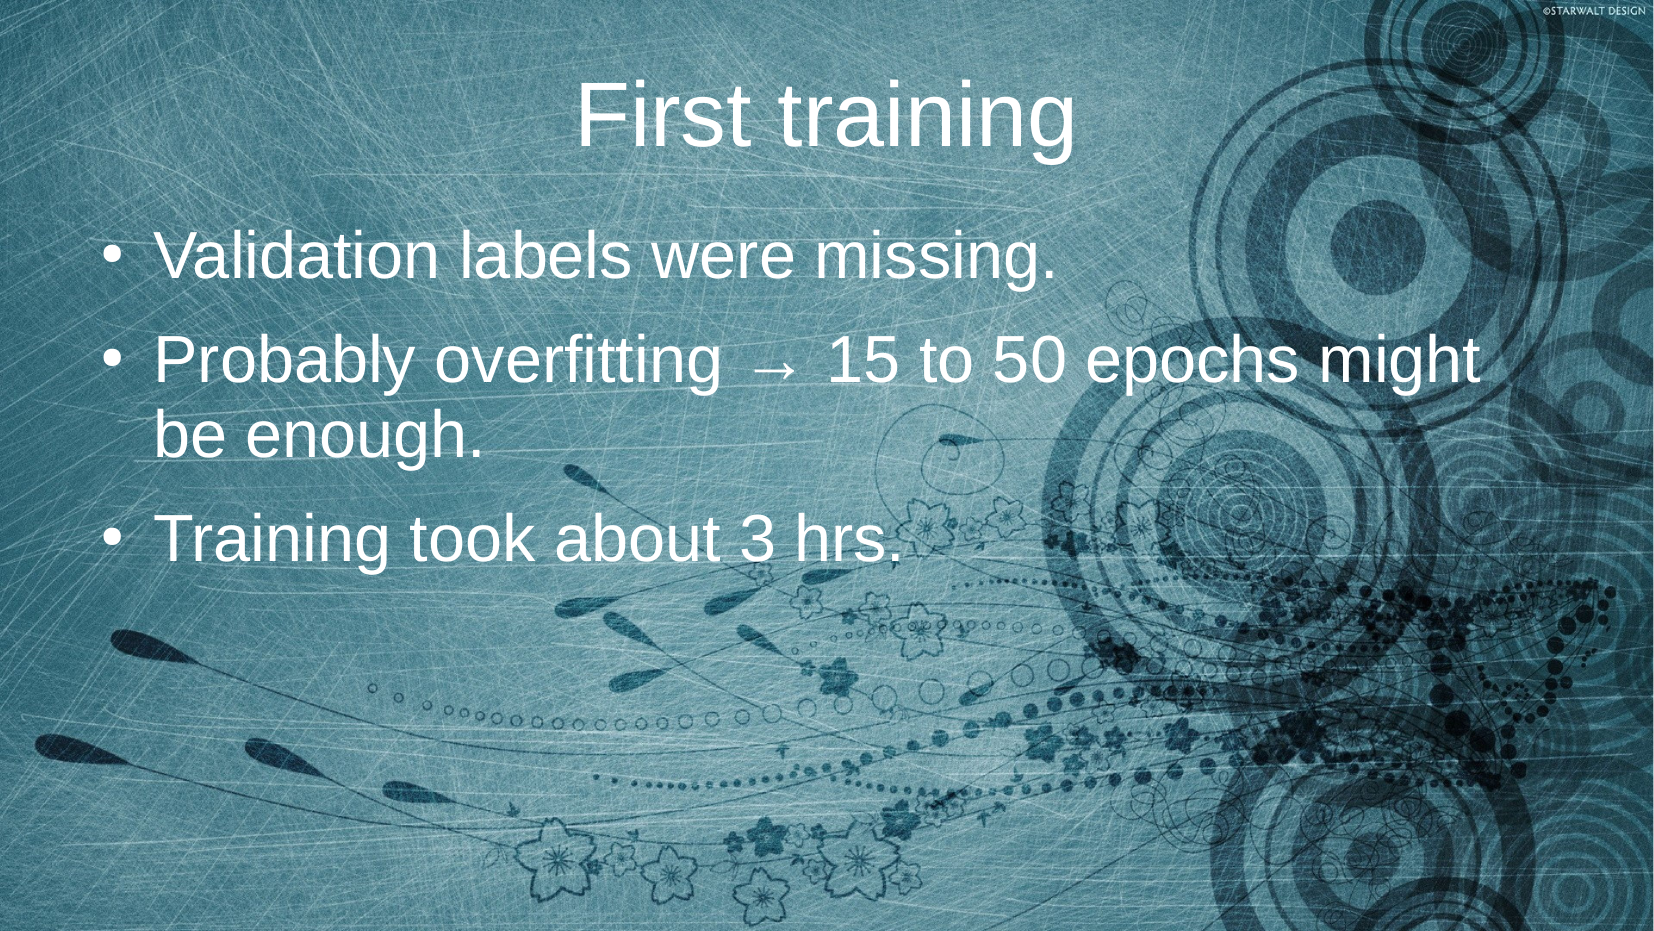

# First training
Validation labels were missing.
Probably overfitting → 15 to 50 epochs might be enough.
Training took about 3 hrs.